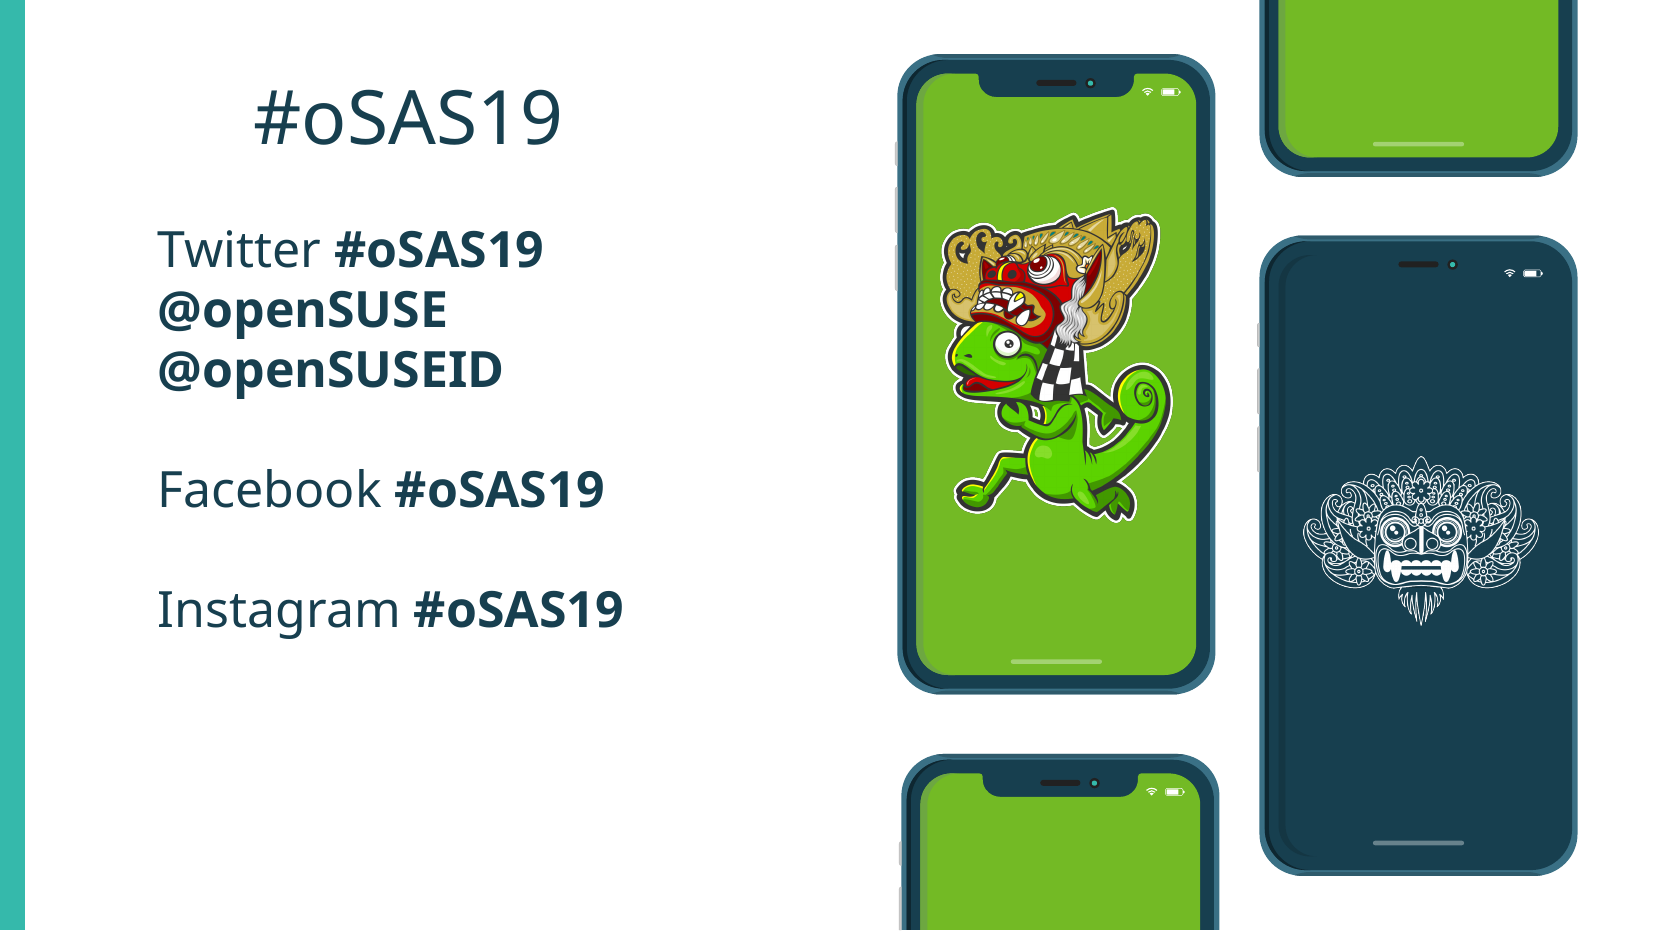

#oSAS19
Twitter #oSAS19 @openSUSE @openSUSEID
Facebook #oSAS19
Instagram #oSAS19